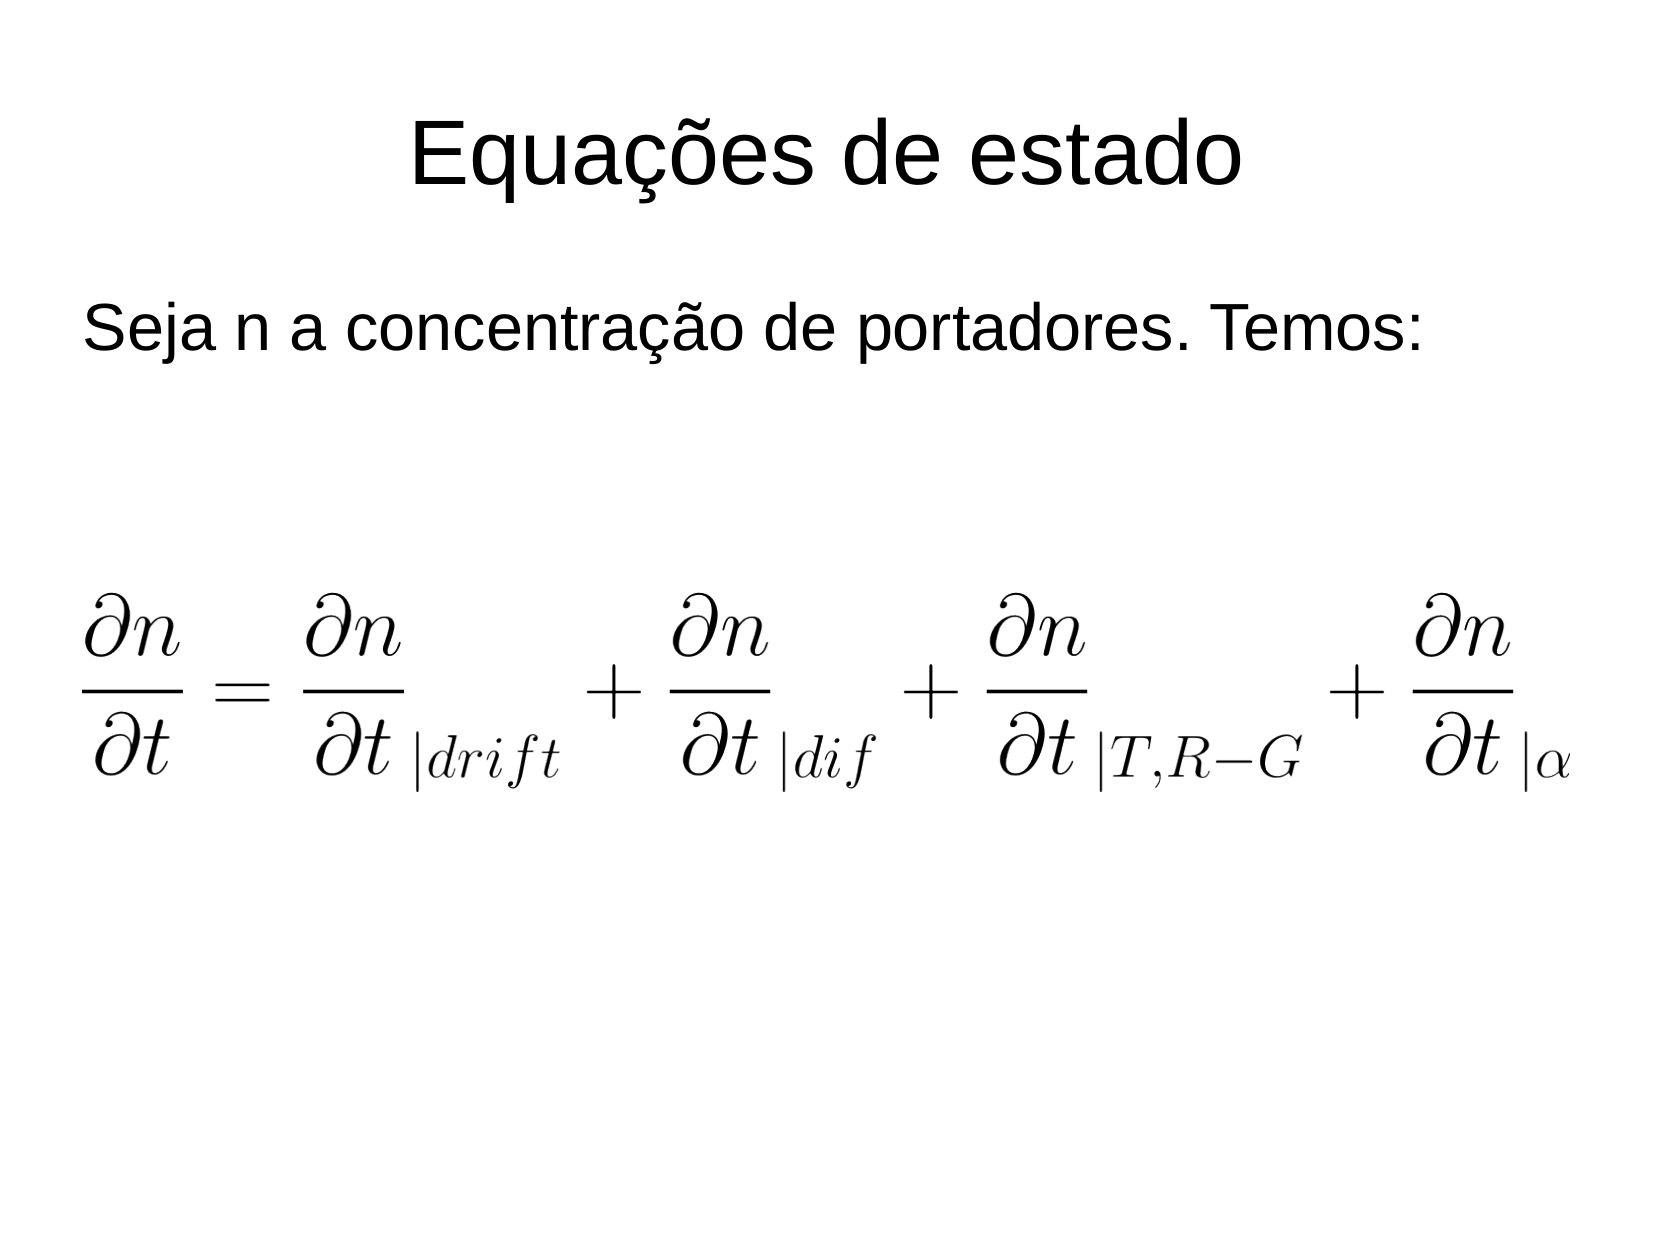

# Equações de estado
Seja n a concentração de portadores. Temos: